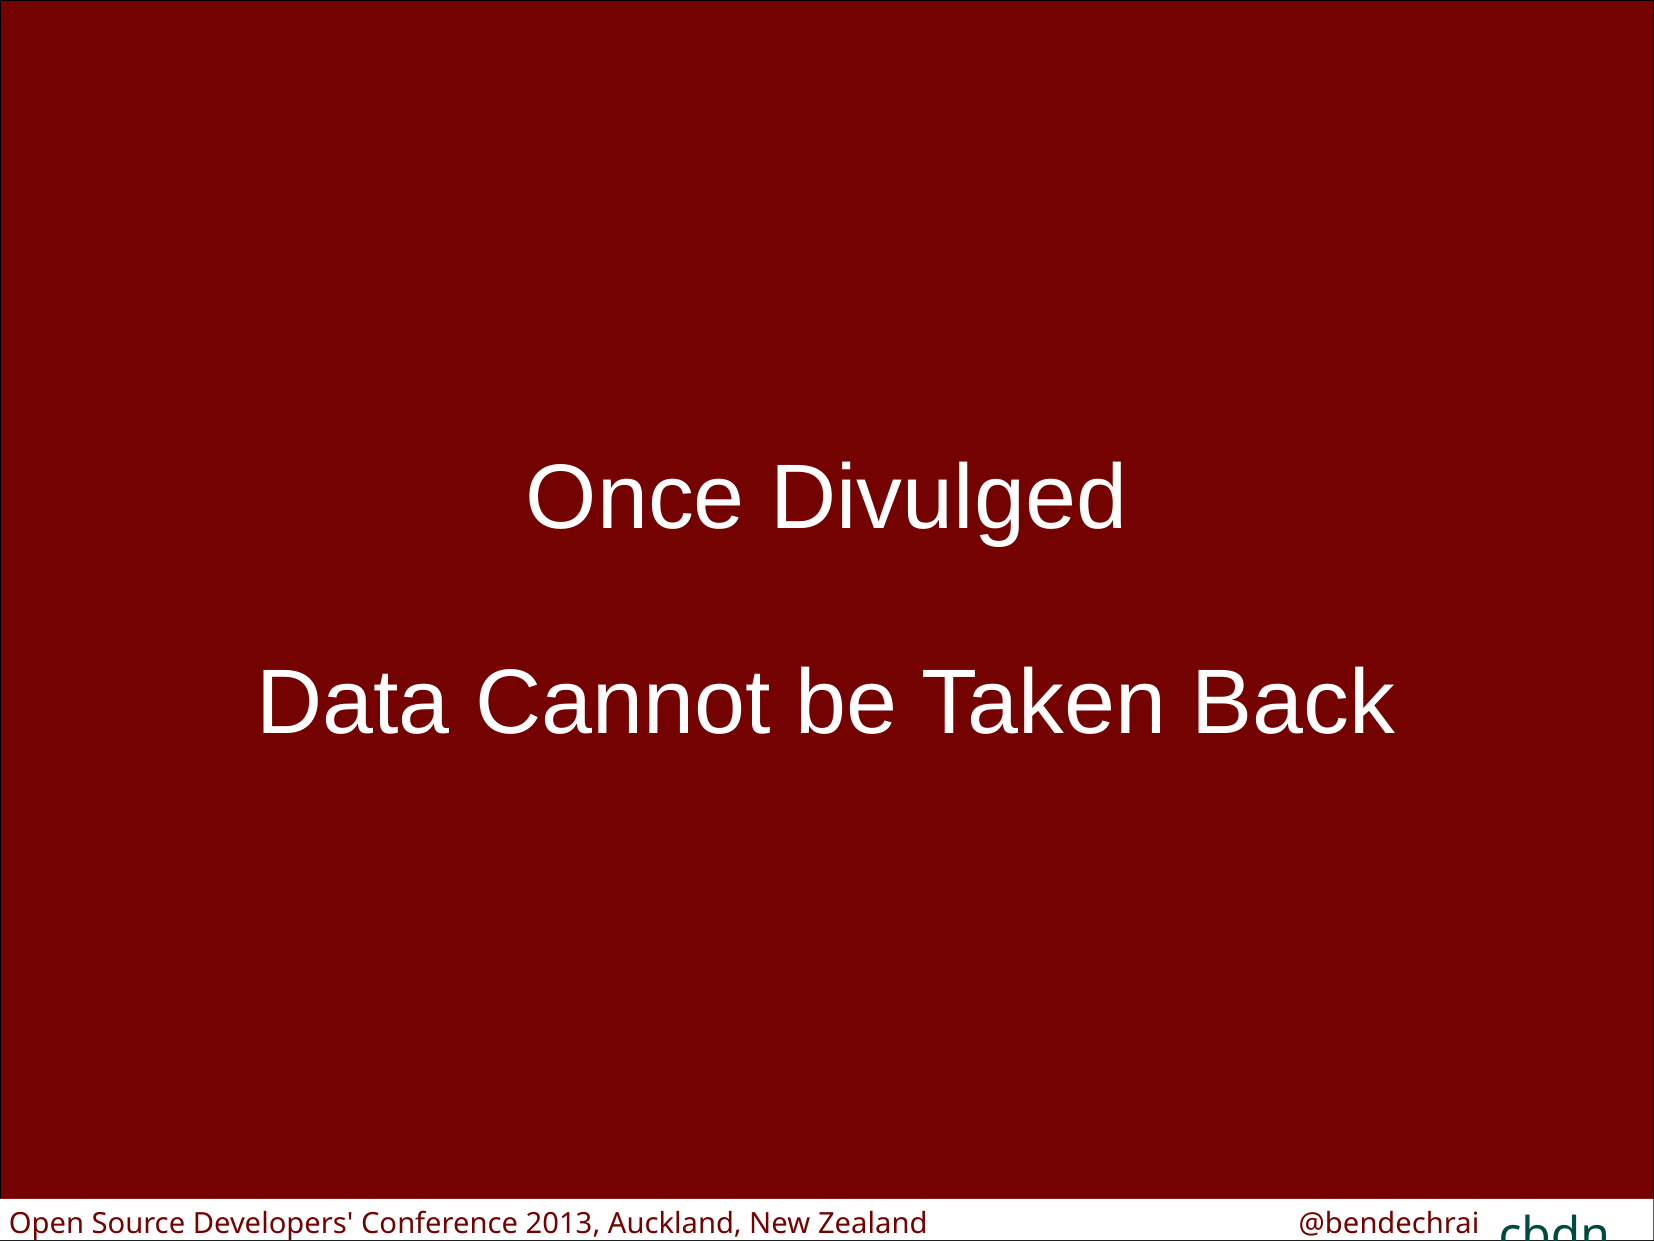

# Once Divulged Data Cannot be Taken Back
cbdn
Open Source Developers' Conference 2013, Auckland, New Zealand
@bendechrai